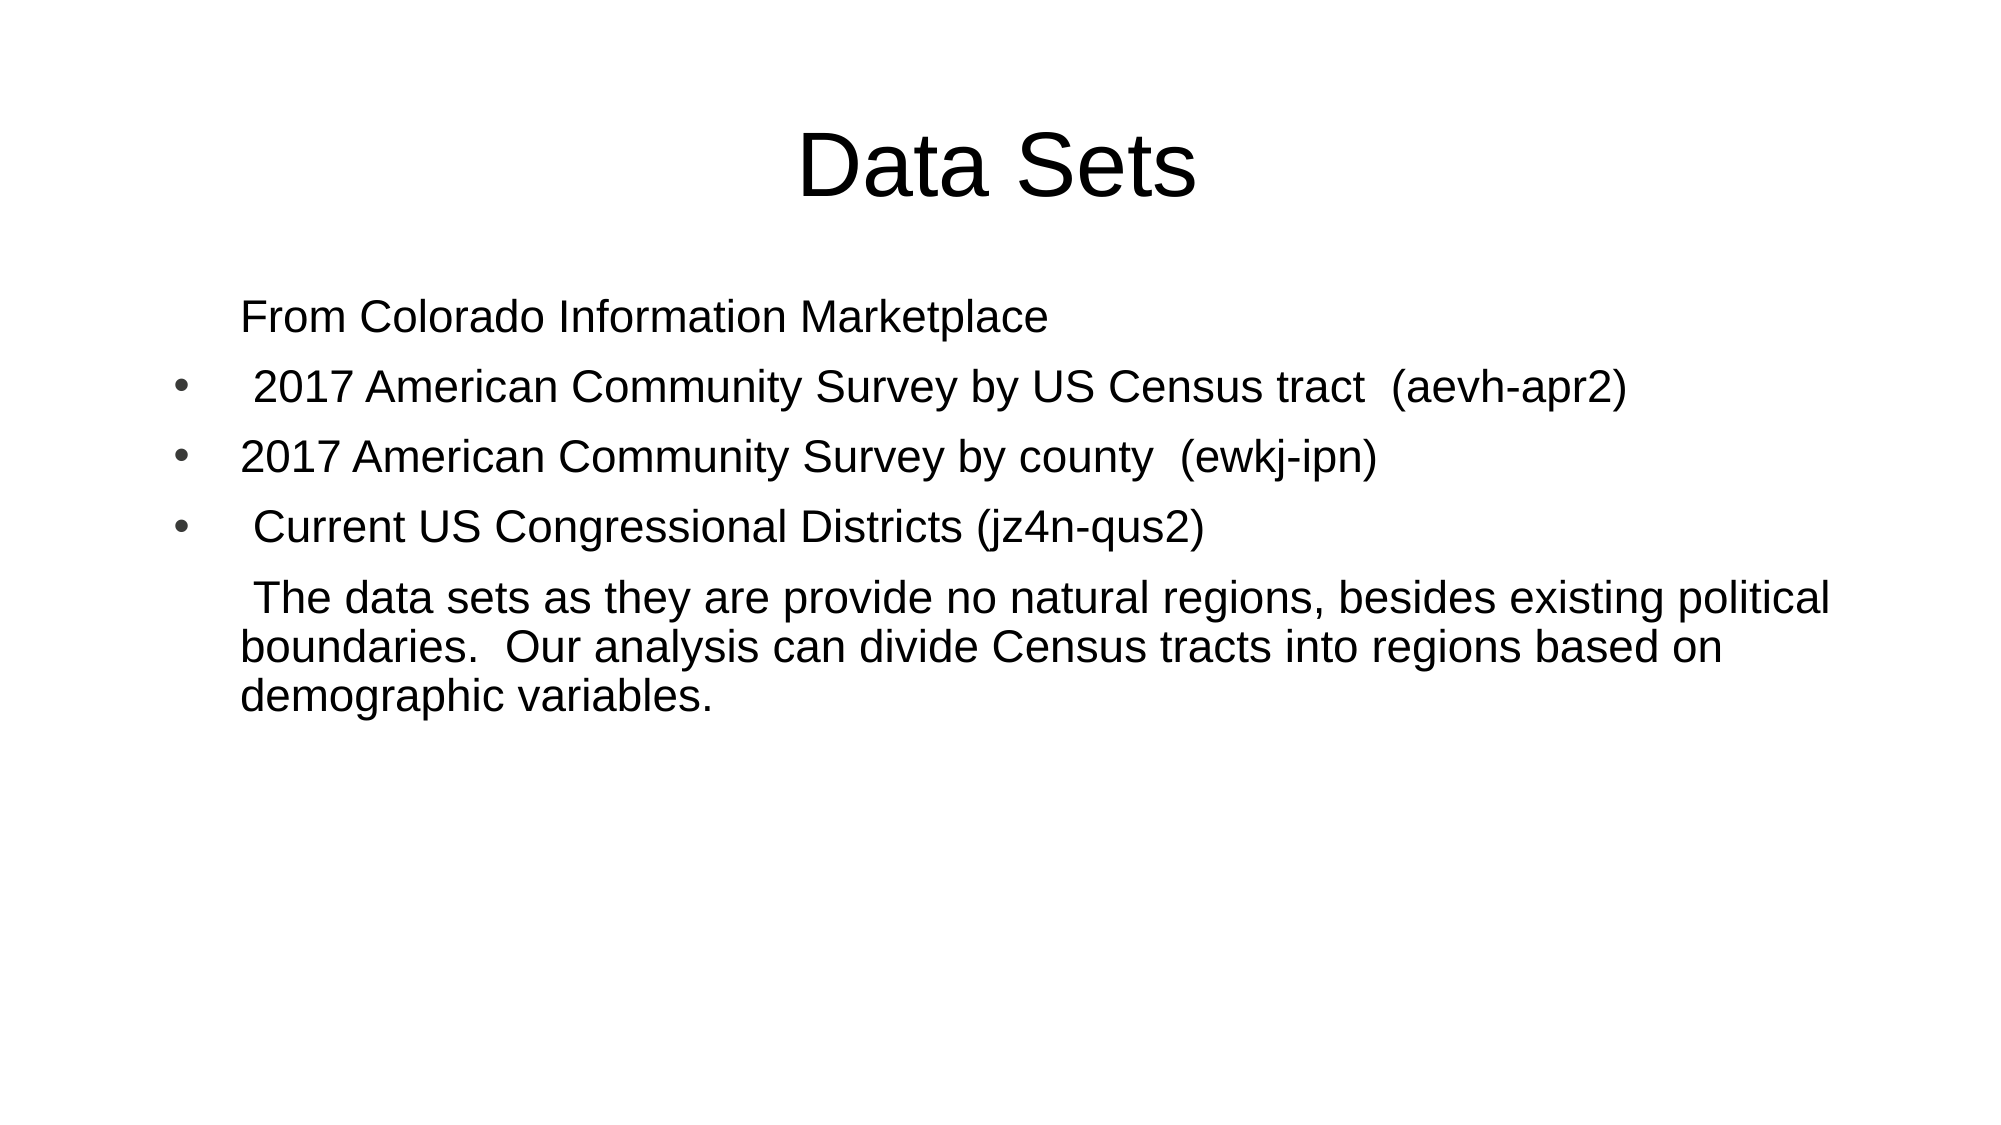

# Data Sets
From Colorado Information Marketplace
 2017 American Community Survey by US Census tract (aevh-apr2)
2017 American Community Survey by county (ewkj-ipn)
 Current US Congressional Districts (jz4n-qus2)
 The data sets as they are provide no natural regions, besides existing political boundaries. Our analysis can divide Census tracts into regions based on demographic variables.